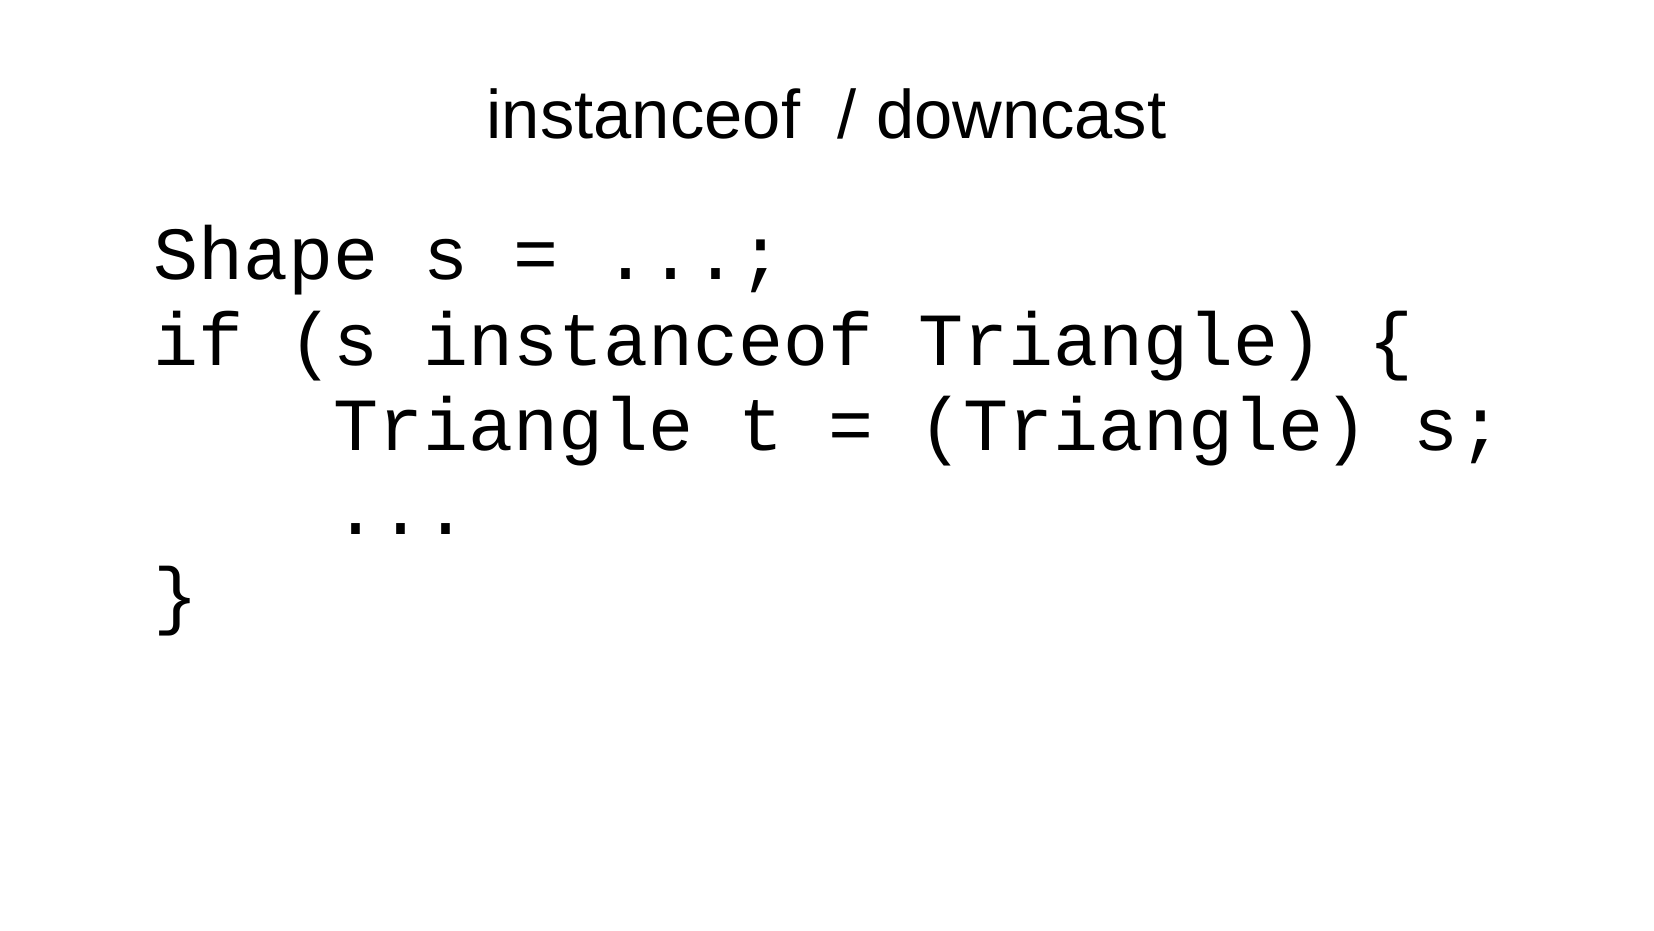

# instanceof / downcast
Shape s = ...;
if (s instanceof Triangle) {
 Triangle t = (Triangle) s;
 ...
}